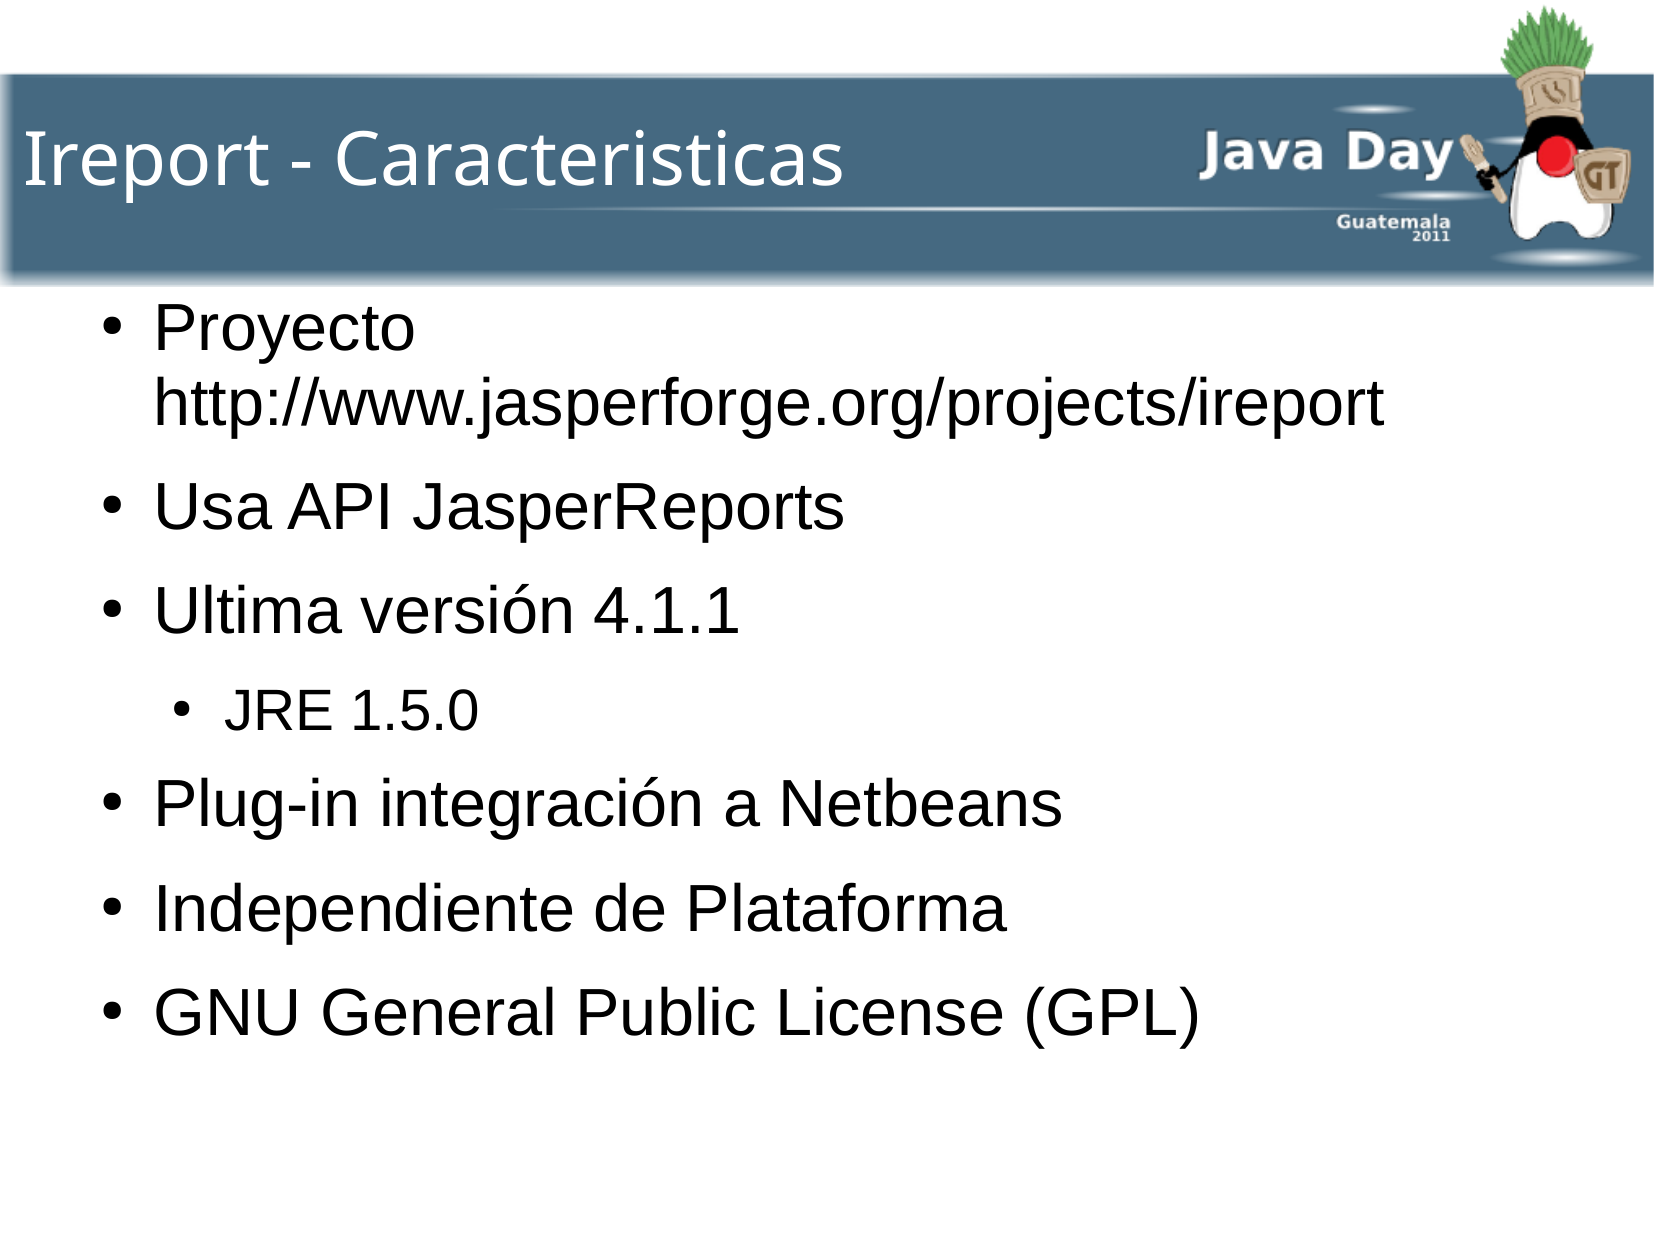

# Ireport - Caracteristicas
Proyecto http://www.jasperforge.org/projects/ireport
Usa API JasperReports
Ultima versión 4.1.1
JRE 1.5.0
Plug-in integración a Netbeans
Independiente de Plataforma
GNU General Public License (GPL)